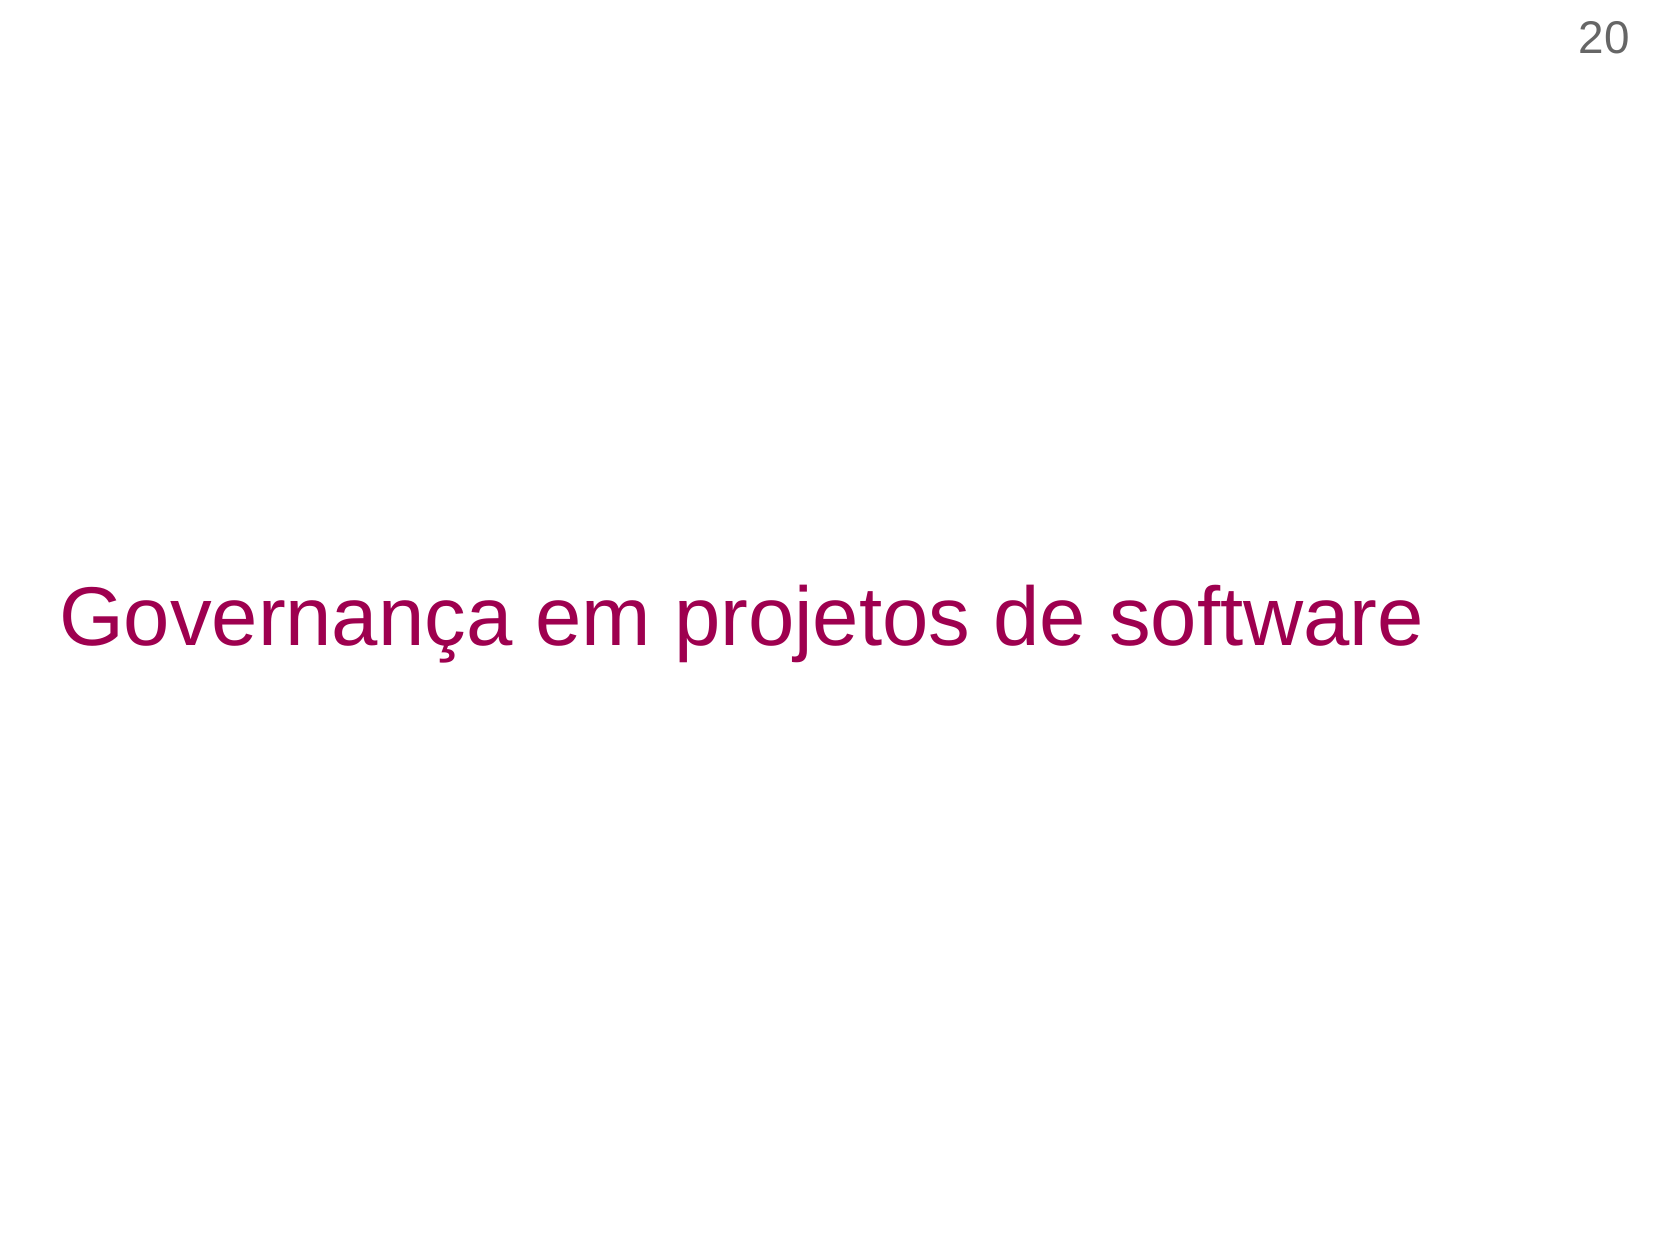

20
# Governança em projetos de software